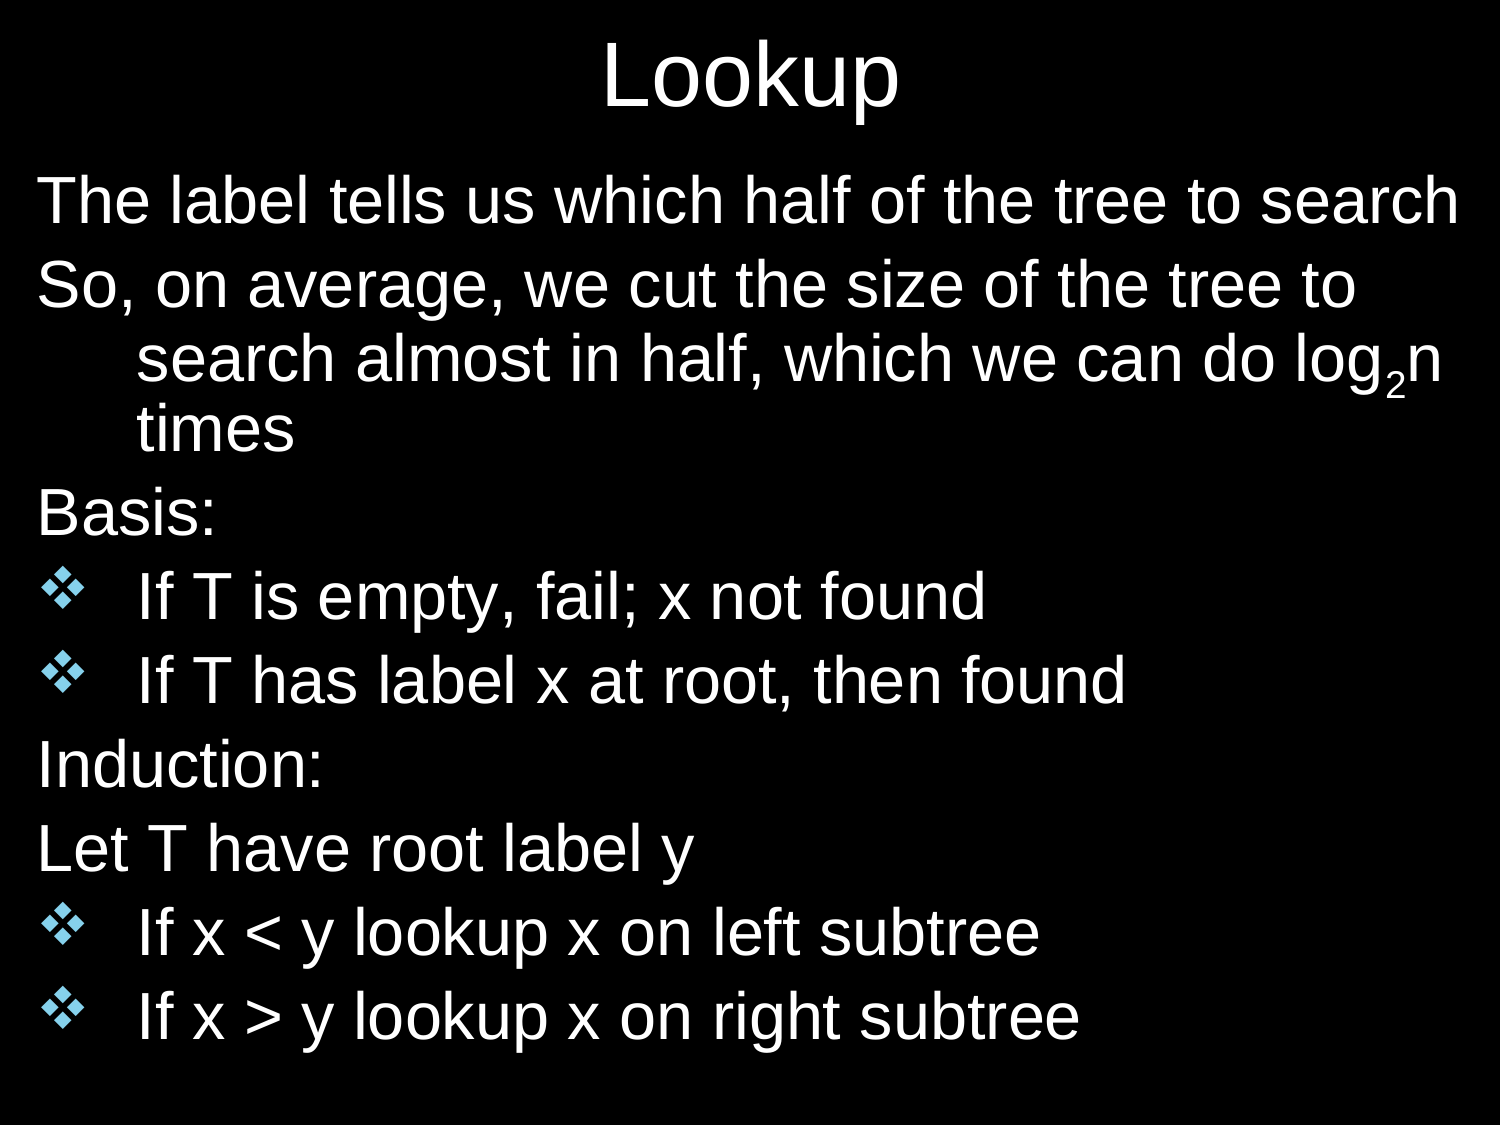

# Lookup
The label tells us which half of the tree to search
So, on average, we cut the size of the tree to search almost in half, which we can do log2n times
Basis:
If T is empty, fail; x not found
If T has label x at root, then found
Induction:
Let T have root label y
If x < y lookup x on left subtree
If x > y lookup x on right subtree